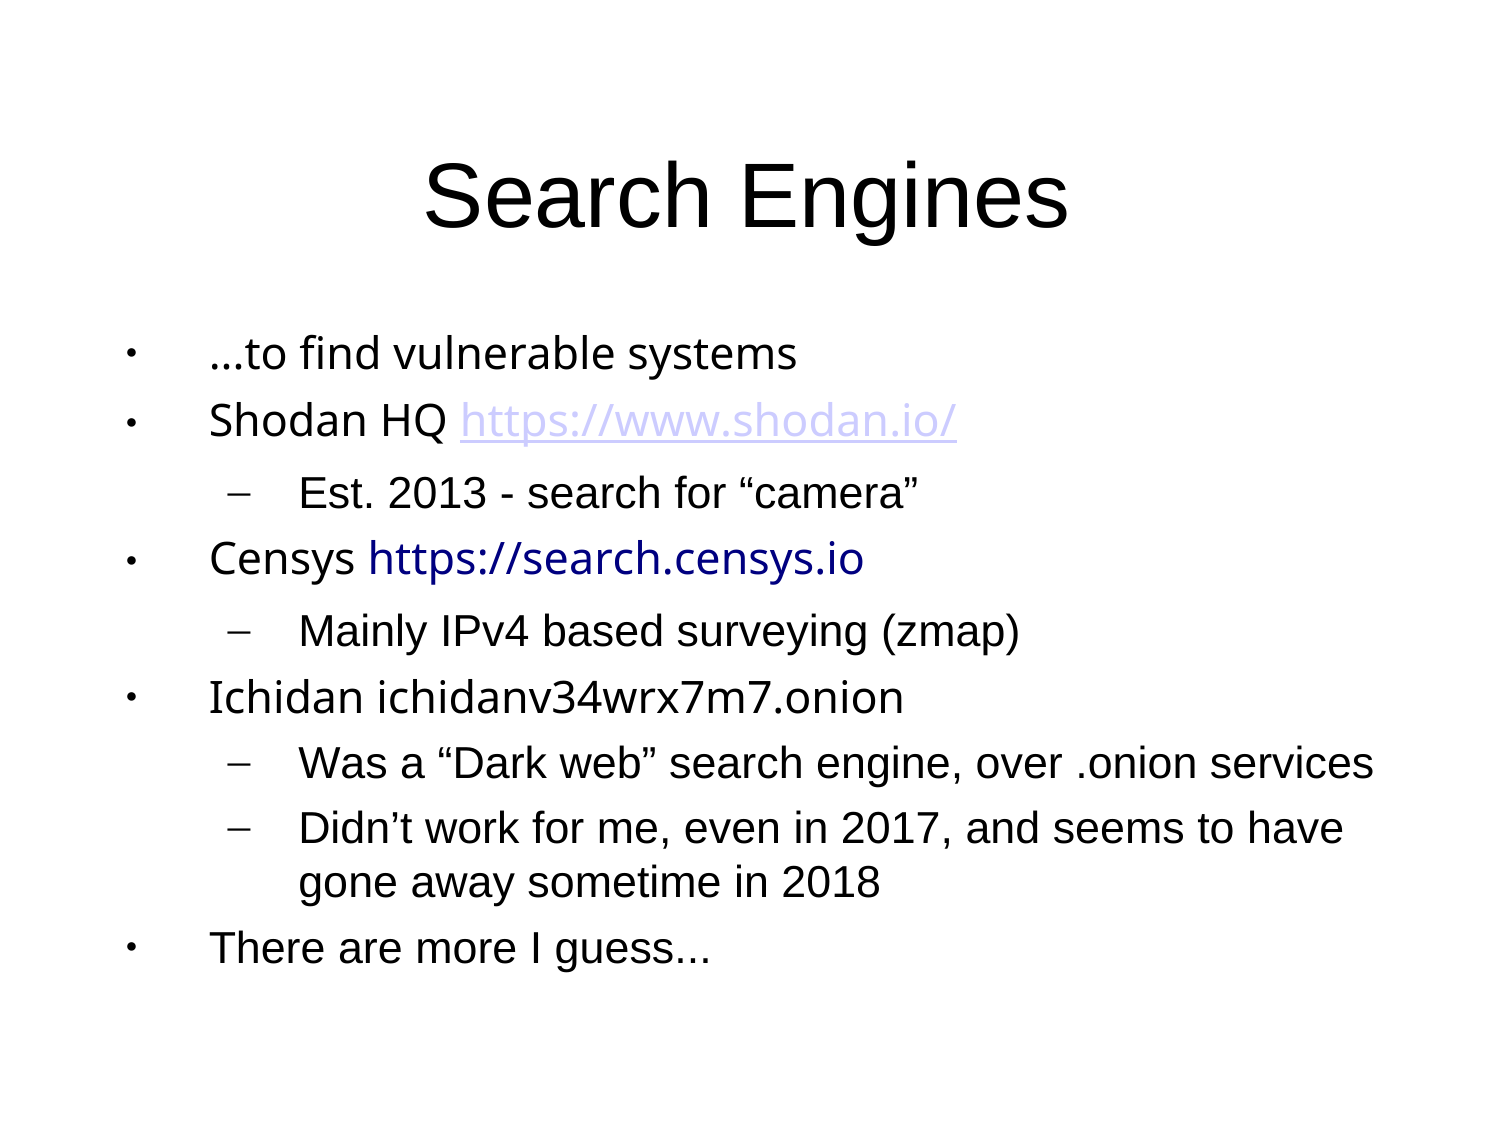

# Search Engines
...to find vulnerable systems
Shodan HQ https://www.shodan.io/
Est. 2013 - search for “camera”
Censys https://search.censys.io
Mainly IPv4 based surveying (zmap)
Ichidan ichidanv34wrx7m7.onion
Was a “Dark web” search engine, over .onion services
Didn’t work for me, even in 2017, and seems to have gone away sometime in 2018
There are more I guess...